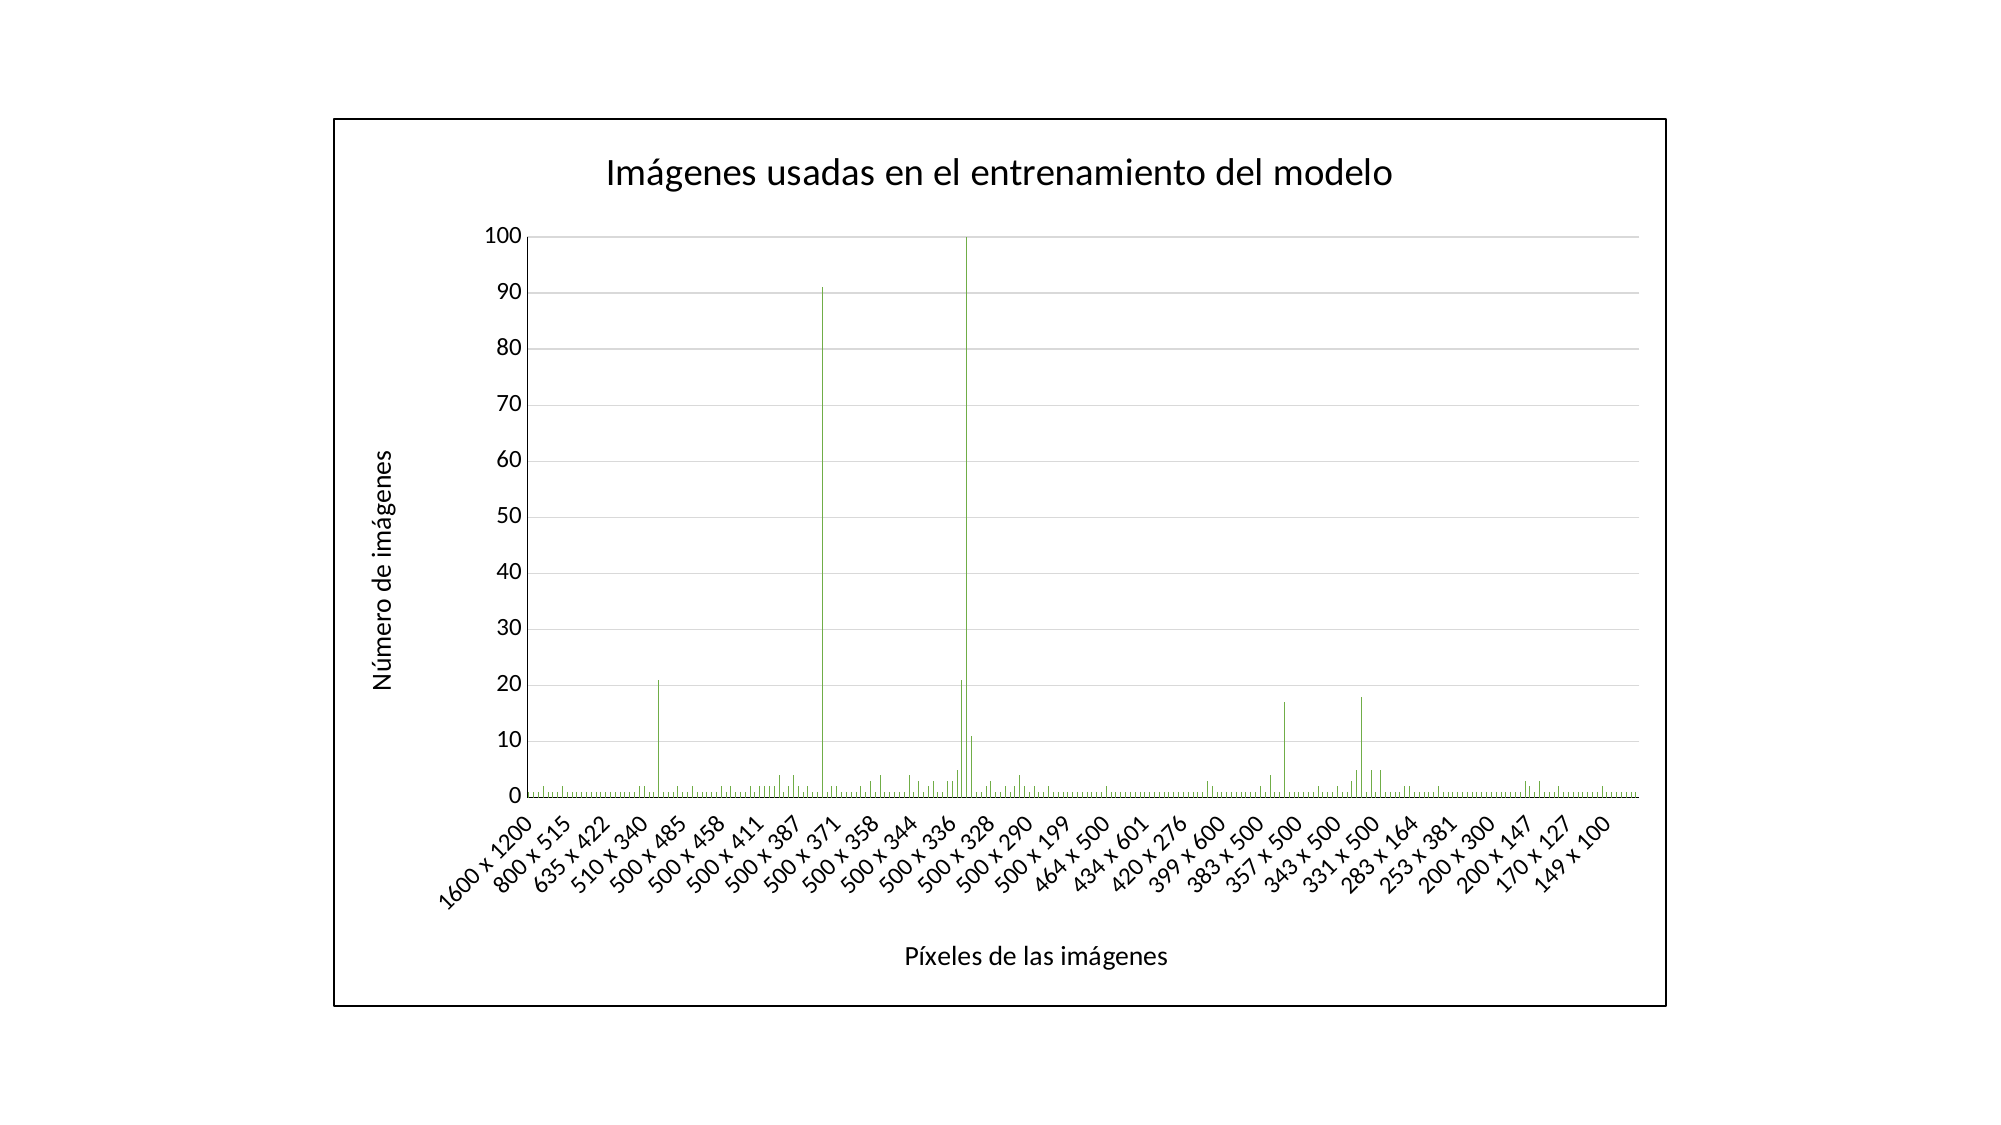

### Chart: Imágenes usadas en el entrenamiento del modelo
| Category | TOTAL | Columna1 | Columna2 |
|---|---|---|---|
| 1600 x 1200 | 1.0 | None | None |
| 1280 x 1024 | 1.0 | None | None |
| 1024 x 768 | 1.0 | None | None |
| 1008 x 1304 | 2.0 | None | None |
| 960 x 768 | 1.0 | None | None |
| 800 x 800 | 1.0 | None | None |
| 800 x 600 | 1.0 | None | None |
| 800 x 530 | 2.0 | None | None |
| 800 x 515 | 1.0 | None | None |
| 768 x 543 | 1.0 | None | None |
| 750 x 513 | 1.0 | None | None |
| 750 x 485 | 1.0 | None | None |
| 740 x 530 | 1.0 | None | None |
| 670 x 468 | 1.0 | None | None |
| 655 x 600 | 1.0 | None | None |
| 640 x 410 | 1.0 | None | None |
| 635 x 422 | 1.0 | None | None |
| 600 x 450 | 1.0 | None | None |
| 598 x 394 | 1.0 | None | None |
| 596 x 224 | 1.0 | None | None |
| 593 x 404 | 1.0 | None | None |
| 580 x 390 | 1.0 | None | None |
| 533 x 800 | 1.0 | None | None |
| 526 x 320 | 2.0 | None | None |
| 510 x 340 | 2.0 | None | None |
| 507 x 720 | 1.0 | None | None |
| 502 x 333 | 1.0 | None | None |
| 500 x 500 | 21.0 | None | None |
| 500 x 498 | 1.0 | None | None |
| 500 x 492 | 1.0 | None | None |
| 500 x 491 | 1.0 | None | None |
| 500 x 489 | 2.0 | None | None |
| 500 x 485 | 1.0 | None | None |
| 500 x 480 | 1.0 | None | None |
| 500 x 471 | 2.0 | None | None |
| 500 x 470 | 1.0 | None | None |
| 500 x 466 | 1.0 | None | None |
| 500 x 465 | 1.0 | None | None |
| 500 x 464 | 1.0 | None | None |
| 500 x 459 | 1.0 | None | None |
| 500 x 458 | 2.0 | None | None |
| 500 x 448 | 1.0 | None | None |
| 500 x 443 | 2.0 | None | None |
| 500 x 438 | 1.0 | None | None |
| 500 x 436 | 1.0 | None | None |
| 500 x 433 | 1.0 | None | None |
| 500 x 419 | 2.0 | None | None |
| 500 x 418 | 1.0 | None | None |
| 500 x 411 | 2.0 | None | None |
| 500 x 406 | 2.0 | None | None |
| 500 x 403 | 2.0 | None | None |
| 500 x 401 | 2.0 | None | None |
| 500 x 400 | 4.0 | None | None |
| 500 x 398 | 1.0 | None | None |
| 500 x 397 | 2.0 | None | None |
| 500 x 390 | 4.0 | None | None |
| 500 x 387 | 2.0 | None | None |
| 500 x 384 | 1.0 | None | None |
| 500 x 383 | 2.0 | None | None |
| 500 x 379 | 1.0 | None | None |
| 500 x 376 | 1.0 | None | None |
| 500 x 375 | 91.0 | None | None |
| 500 x 374 | 1.0 | None | None |
| 500 x 373 | 2.0 | None | None |
| 500 x 371 | 2.0 | None | None |
| 500 x 370 | 1.0 | None | None |
| 500 x 367 | 1.0 | None | None |
| 500 x 366 | 1.0 | None | None |
| 500 x 364 | 1.0 | None | None |
| 500 x 362 | 2.0 | None | None |
| 500 x 361 | 1.0 | None | None |
| 500 x 359 | 3.0 | None | None |
| 500 x 358 | 1.0 | None | None |
| 500 x 357 | 4.0 | None | None |
| 500 x 356 | 1.0 | None | None |
| 500 x 355 | 1.0 | None | None |
| 500 x 352 | 1.0 | None | None |
| 500 x 350 | 1.0 | None | None |
| 500 x 347 | 1.0 | None | None |
| 500 x 345 | 4.0 | None | None |
| 500 x 344 | 1.0 | None | None |
| 500 x 343 | 3.0 | None | None |
| 500 x 342 | 1.0 | None | None |
| 500 x 341 | 2.0 | None | None |
| 500 x 340 | 3.0 | None | None |
| 500 x 339 | 1.0 | None | None |
| 500 x 338 | 1.0 | None | None |
| 500 x 337 | 3.0 | None | None |
| 500 x 336 | 3.0 | None | None |
| 500 x 335 | 5.0 | None | None |
| 500 x 334 | 21.0 | None | None |
| 500 x 333 | 100.0 | None | None |
| 500 x 332 | 11.0 | None | None |
| 500 x 331 | 1.0 | None | None |
| 500 x 330 | 1.0 | None | None |
| 500 x 329 | 2.0 | None | None |
| 500 x 328 | 3.0 | None | None |
| 500 x 325 | 1.0 | None | None |
| 500 x 321 | 1.0 | None | None |
| 500 x 319 | 2.0 | None | None |
| 500 x 318 | 1.0 | None | None |
| 500 x 317 | 2.0 | None | None |
| 500 x 316 | 4.0 | None | None |
| 500 x 313 | 2.0 | None | None |
| 500 x 290 | 1.0 | None | None |
| 500 x 288 | 2.0 | None | None |
| 500 x 281 | 1.0 | None | None |
| 500 x 273 | 1.0 | None | None |
| 500 x 270 | 2.0 | None | None |
| 500 x 250 | 1.0 | None | None |
| 500 x 249 | 1.0 | None | None |
| 500 x 208 | 1.0 | None | None |
| 500 x 199 | 1.0 | None | None |
| 499 x 500 | 1.0 | None | None |
| 496 x 500 | 1.0 | None | None |
| 486 x 324 | 1.0 | None | None |
| 480 x 720 | 1.0 | None | None |
| 474 x 500 | 1.0 | None | None |
| 470 x 351 | 1.0 | None | None |
| 469 x 500 | 1.0 | None | None |
| 464 x 500 | 2.0 | None | None |
| 464 x 352 | 1.0 | None | None |
| 456 x 640 | 1.0 | None | None |
| 453 x 500 | 1.0 | None | None |
| 450 x 338 | 1.0 | None | None |
| 449 x 500 | 1.0 | None | None |
| 447 x 500 | 1.0 | None | None |
| 438 x 500 | 1.0 | None | None |
| 434 x 601 | 1.0 | None | None |
| 433 x 500 | 1.0 | None | None |
| 428 x 500 | 1.0 | None | None |
| 425 x 278 | 1.0 | None | None |
| 420 x 367 | 1.0 | None | None |
| 420 x 332 | 1.0 | None | None |
| 420 x 325 | 1.0 | None | None |
| 420 x 285 | 1.0 | None | None |
| 420 x 276 | 1.0 | None | None |
| 420 x 263 | 1.0 | None | None |
| 420 x 228 | 1.0 | None | None |
| 409 x 600 | 1.0 | None | None |
| 406 x 500 | 1.0 | None | None |
| 400 x 500 | 3.0 | None | None |
| 400 x 300 | 2.0 | None | None |
| 400 x 267 | 1.0 | None | None |
| 399 x 600 | 1.0 | None | None |
| 398 x 500 | 1.0 | None | None |
| 397 x 500 | 1.0 | None | None |
| 397 x 490 | 1.0 | None | None |
| 395 x 155 | 1.0 | None | None |
| 392 x 500 | 1.0 | None | None |
| 390 x 500 | 1.0 | None | None |
| 388 x 500 | 1.0 | None | None |
| 383 x 500 | 2.0 | None | None |
| 381 x 255 | 1.0 | None | None |
| 381 x 253 | 4.0 | None | None |
| 380 x 264 | 1.0 | None | None |
| 378 x 500 | 1.0 | None | None |
| 375 x 500 | 17.0 | None | None |
| 363 x 500 | 1.0 | None | None |
| 361 x 500 | 1.0 | None | None |
| 357 x 500 | 1.0 | None | None |
| 352 x 500 | 1.0 | None | None |
| 350 x 264 | 1.0 | None | None |
| 350 x 259 | 1.0 | None | None |
| 350 x 233 | 2.0 | None | None |
| 349 x 500 | 1.0 | None | None |
| 346 x 500 | 1.0 | None | None |
| 344 x 500 | 1.0 | None | None |
| 343 x 500 | 2.0 | None | None |
| 341 x 400 | 1.0 | None | None |
| 338 x 450 | 1.0 | None | None |
| 336 x 500 | 3.0 | None | None |
| 334 x 500 | 5.0 | None | None |
| 333 x 500 | 18.0 | None | None |
| 333 x 427 | 1.0 | None | None |
| 332 x 500 | 5.0 | None | None |
| 331 x 500 | 1.0 | None | None |
| 320 x 240 | 5.0 | None | None |
| 318 x 173 | 1.0 | None | None |
| 300 x 429 | 1.0 | None | None |
| 300 x 300 | 1.0 | None | None |
| 300 x 225 | 1.0 | None | None |
| 300 x 200 | 2.0 | None | None |
| 299 x 452 | 2.0 | None | None |
| 283 x 164 | 1.0 | None | None |
| 271 x 500 | 1.0 | None | None |
| 271 x 425 | 1.0 | None | None |
| 271 x 173 | 1.0 | None | None |
| 267 x 350 | 1.0 | None | None |
| 266 x 177 | 2.0 | None | None |
| 256 x 171 | 1.0 | None | None |
| 255 x 381 | 1.0 | None | None |
| 253 x 381 | 1.0 | None | None |
| 250 x 198 | 1.0 | None | None |
| 250 x 168 | 1.0 | None | None |
| 245 x 381 | 1.0 | None | None |
| 231 x 300 | 1.0 | None | None |
| 225 x 275 | 1.0 | None | None |
| 220 x 337 | 1.0 | None | None |
| 216 x 144 | 1.0 | None | None |
| 200 x 300 | 1.0 | None | None |
| 200 x 244 | 1.0 | None | None |
| 200 x 212 | 1.0 | None | None |
| 200 x 200 | 1.0 | None | None |
| 200 x 170 | 1.0 | None | None |
| 200 x 166 | 1.0 | None | None |
| 200 x 165 | 1.0 | None | None |
| 200 x 150 | 3.0 | None | None |
| 200 x 147 | 2.0 | None | None |
| 200 x 139 | 1.0 | None | None |
| 200 x 133 | 3.0 | None | None |
| 180 x 181 | 1.0 | None | None |
| 180 x 175 | 1.0 | None | None |
| 180 x 136 | 1.0 | None | None |
| 180 x 128 | 2.0 | None | None |
| 174 x 217 | 1.0 | None | None |
| 170 x 127 | 1.0 | None | None |
| 162 x 252 | 1.0 | None | None |
| 157 x 200 | 1.0 | None | None |
| 155 x 110 | 1.0 | None | None |
| 153 x 149 | 1.0 | None | None |
| 152 x 122 | 1.0 | None | None |
| 150 x 130 | 1.0 | None | None |
| 150 x 100 | 2.0 | None | None |
| 149 x 100 | 1.0 | None | None |
| 148 x 229 | 1.0 | None | None |
| 144 x 216 | 1.0 | None | None |
| 144 x 108 | 1.0 | None | None |
| 120 x 120 | 1.0 | None | None |
| 120 x 109 | 1.0 | None | None |
| 108 x 108 | 1.0 | None | None |